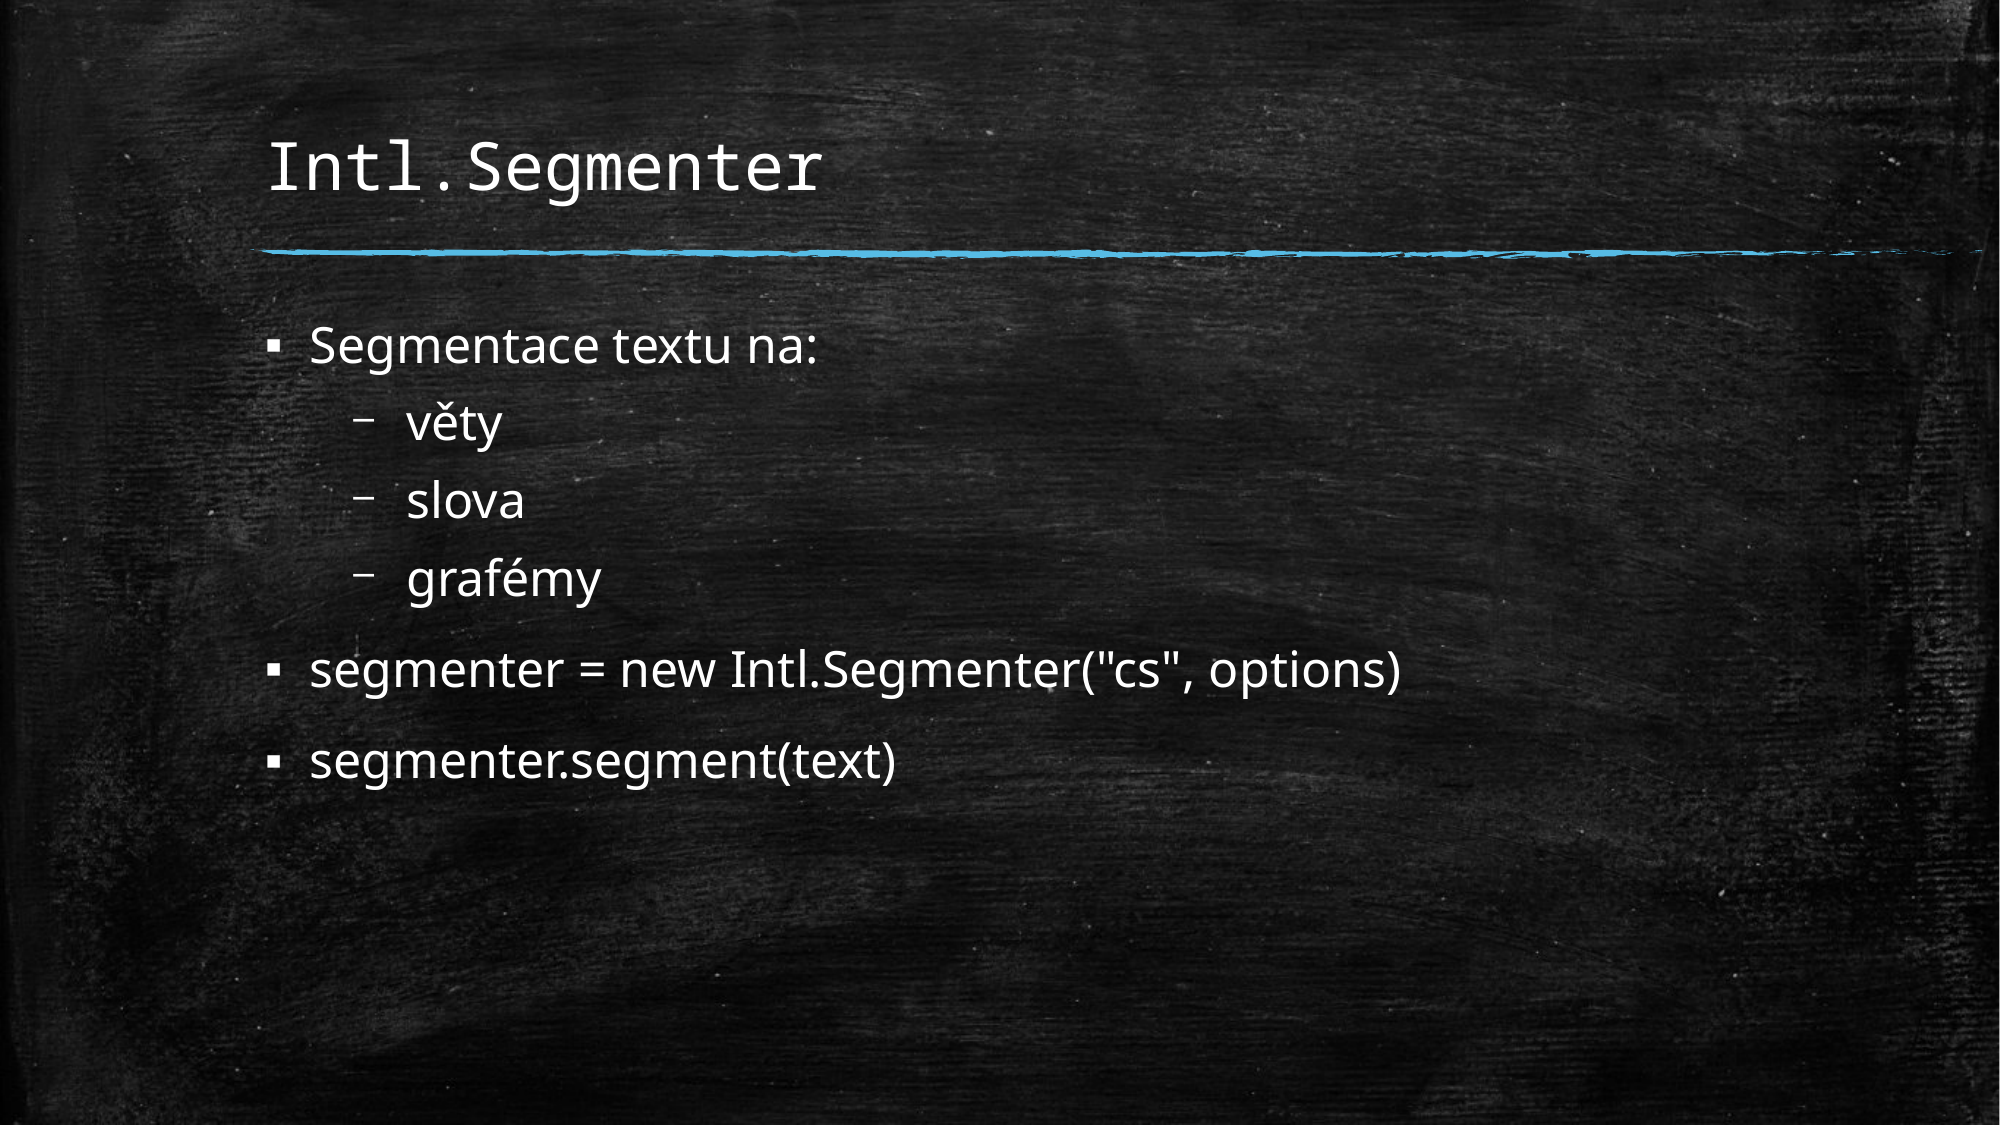

# Intl.Segmenter
Segmentace textu na:
věty
slova
grafémy
segmenter = new Intl.Segmenter("cs", options)
segmenter.segment(text)